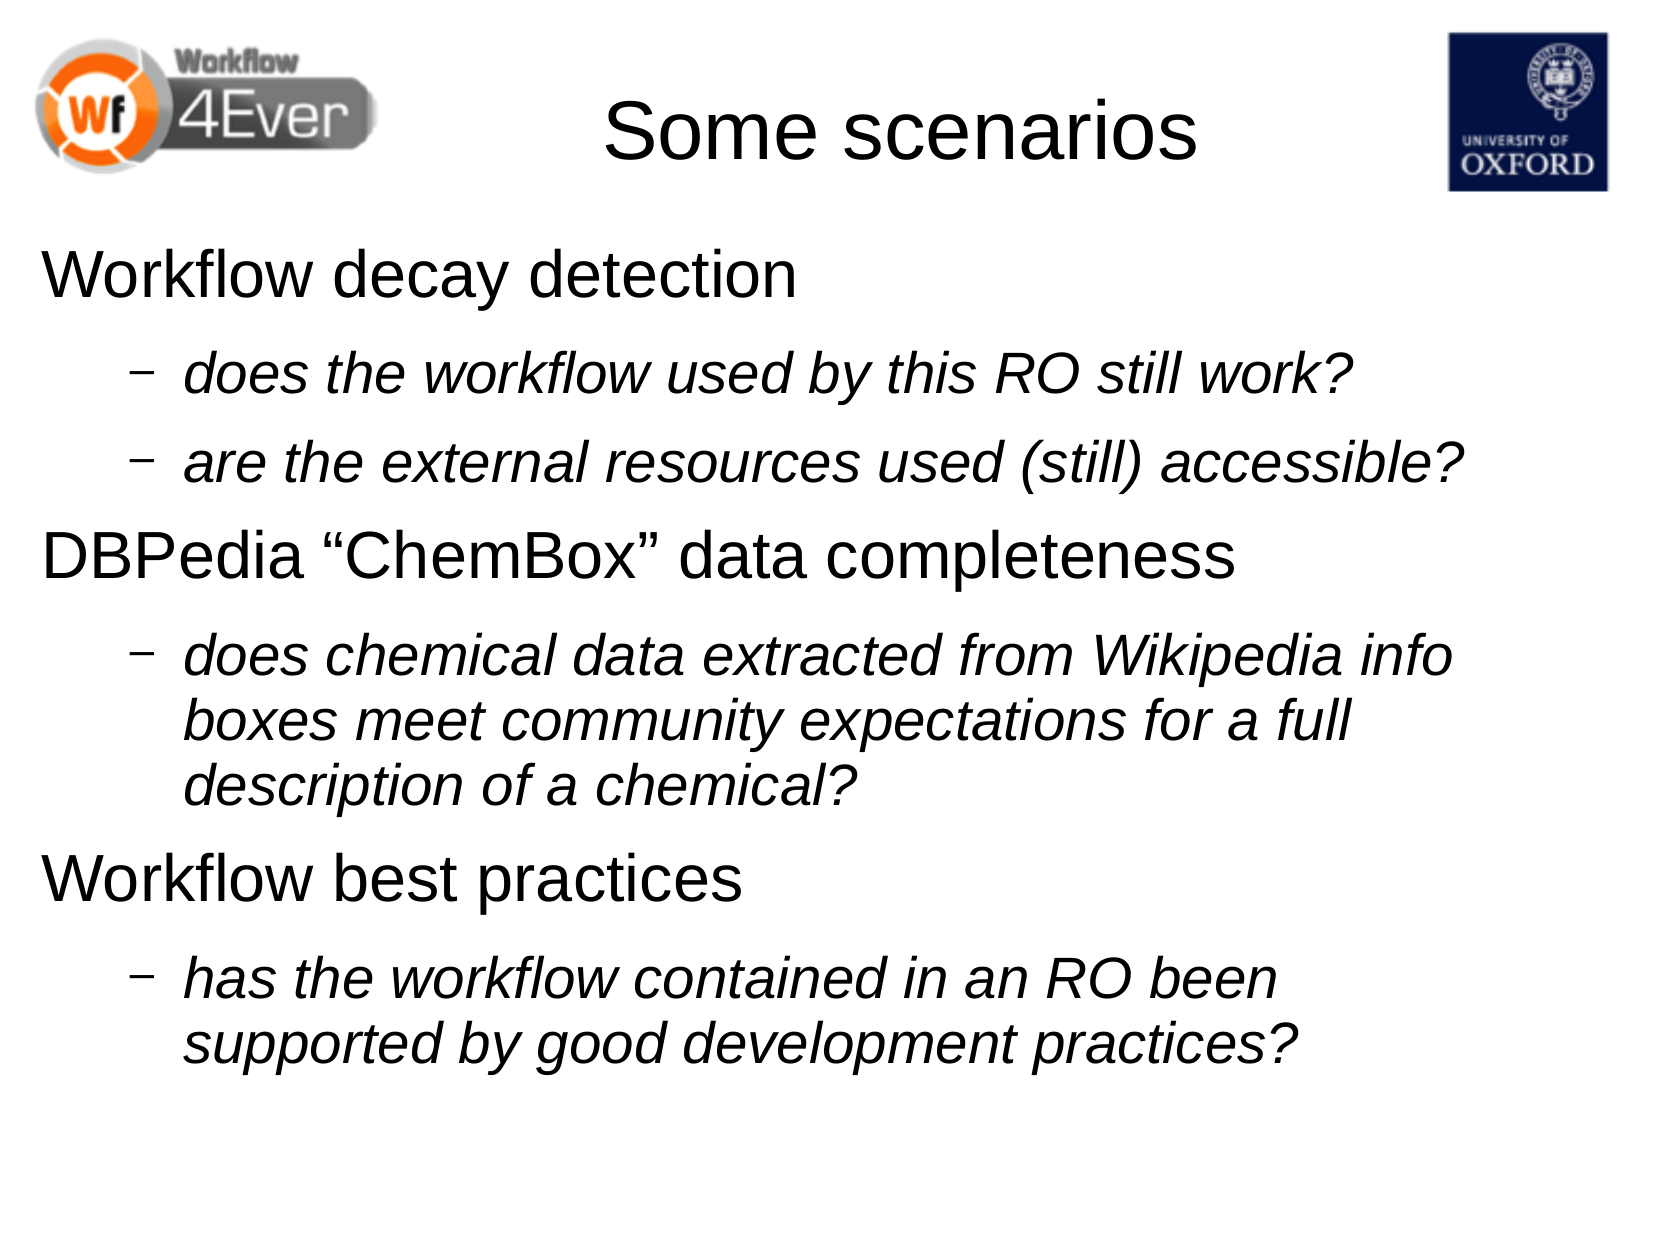

# Some scenarios
Workflow decay detection
does the workflow used by this RO still work?
are the external resources used (still) accessible?
DBPedia “ChemBox” data completeness
does chemical data extracted from Wikipedia info boxes meet community expectations for a full description of a chemical?
Workflow best practices
has the workflow contained in an RO been supported by good development practices?